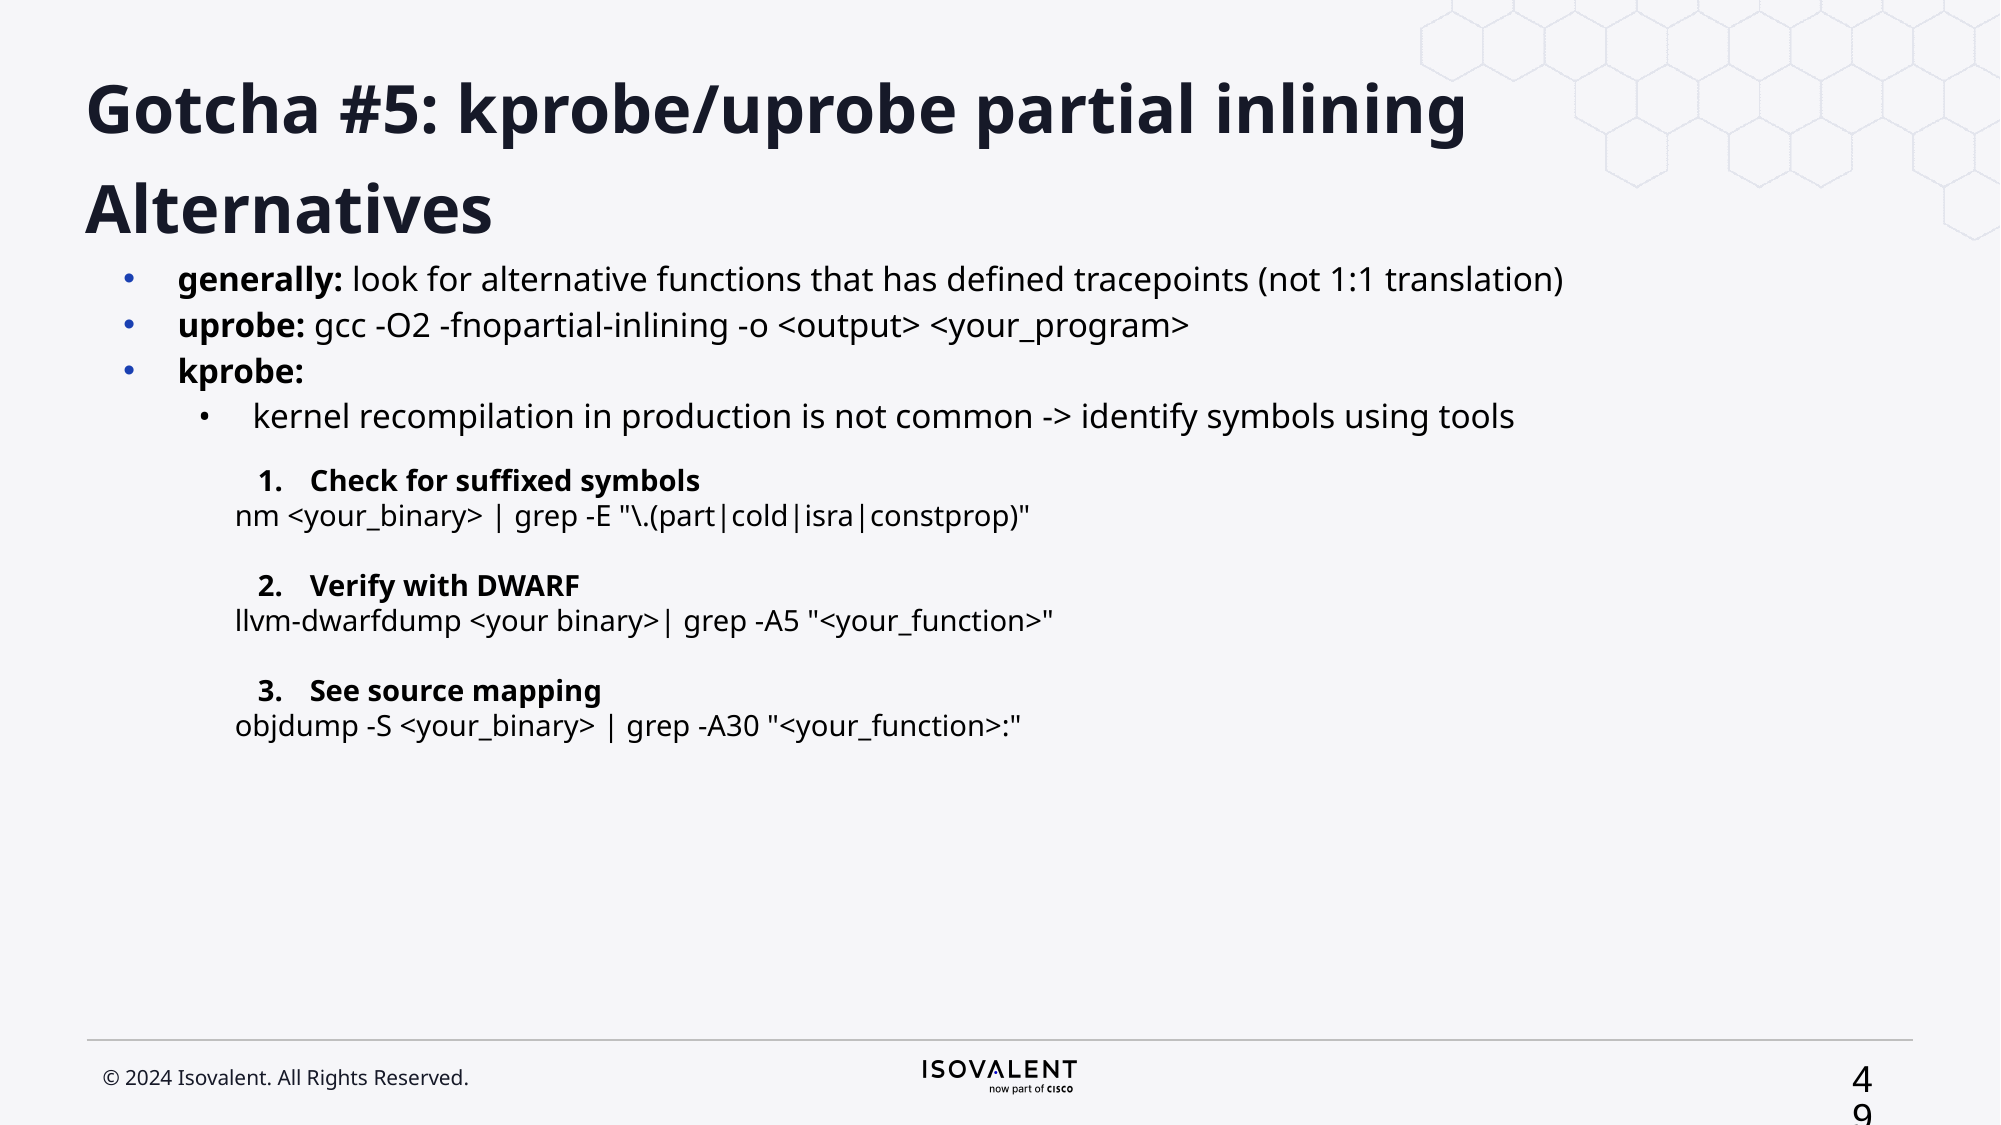

# Gotcha #5: kprobe/uprobe partial inlining
Alternatives
generally: look for alternative functions that has defined tracepoints (not 1:1 translation)
uprobe: gcc -O2 -fnopartial-inlining -o <output> <your_program>
kprobe:
kernel recompilation in production is not common -> identify symbols using tools
Check for suffixed symbols
nm <your_binary> | grep -E "\.(part|cold|isra|constprop)"
Verify with DWARF
llvm-dwarfdump <your binary>| grep -A5 "<your_function>"
See source mapping
objdump -S <your_binary> | grep -A30 "<your_function>:"